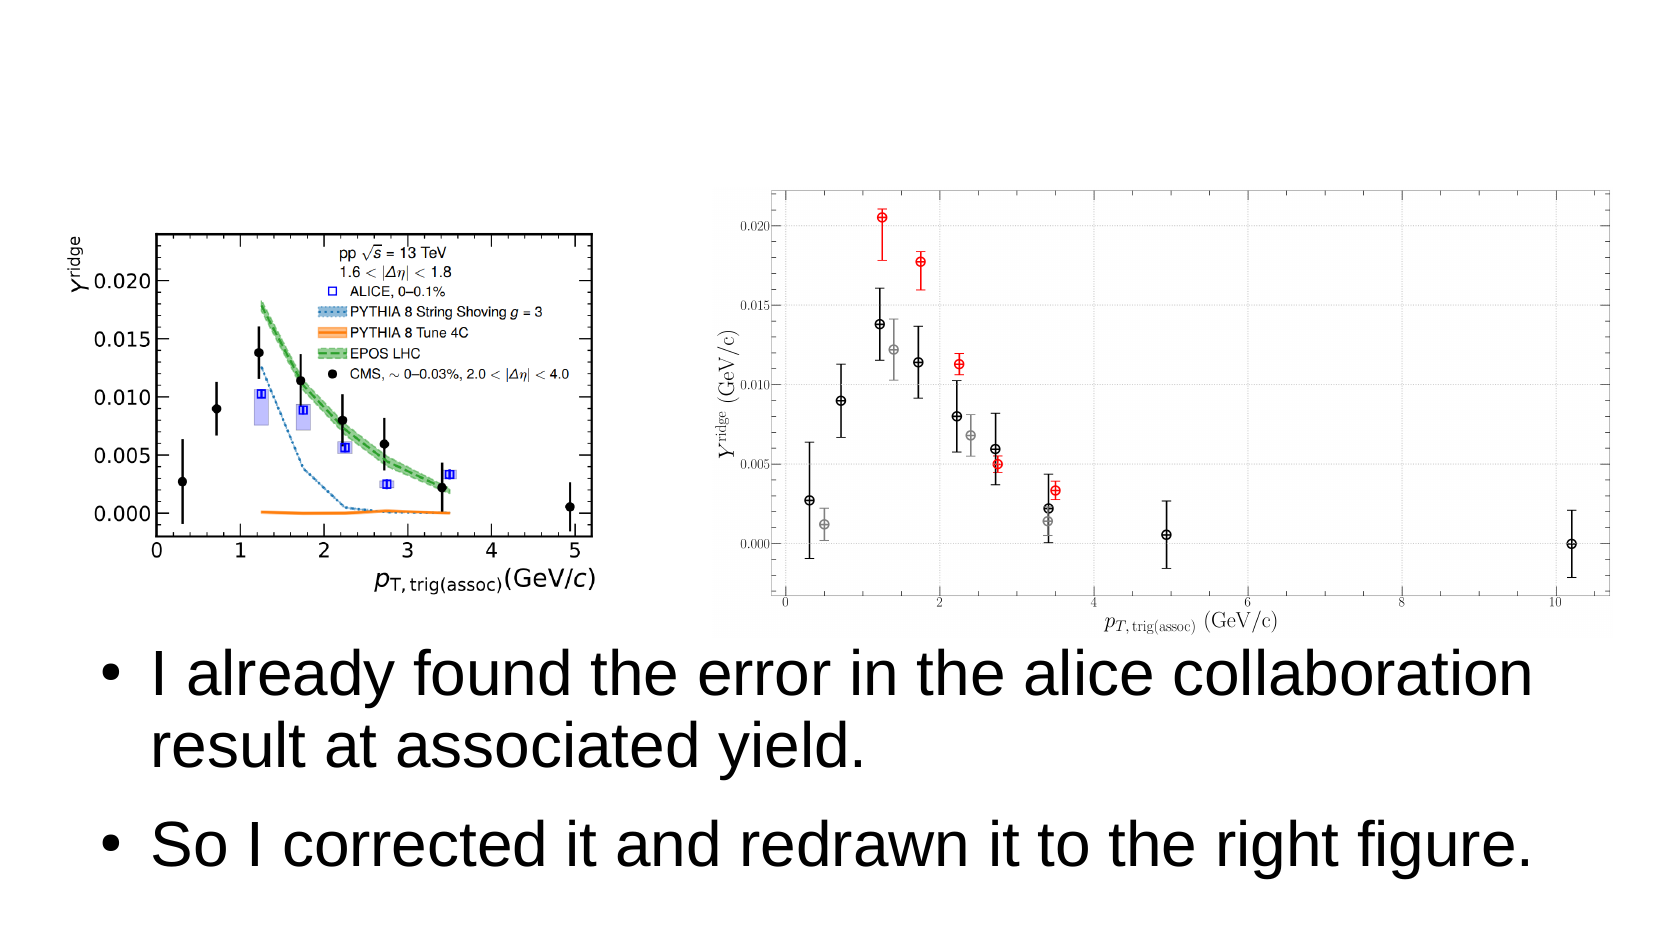

#
I already found the error in the alice collaboration result at associated yield.
So I corrected it and redrawn it to the right figure.